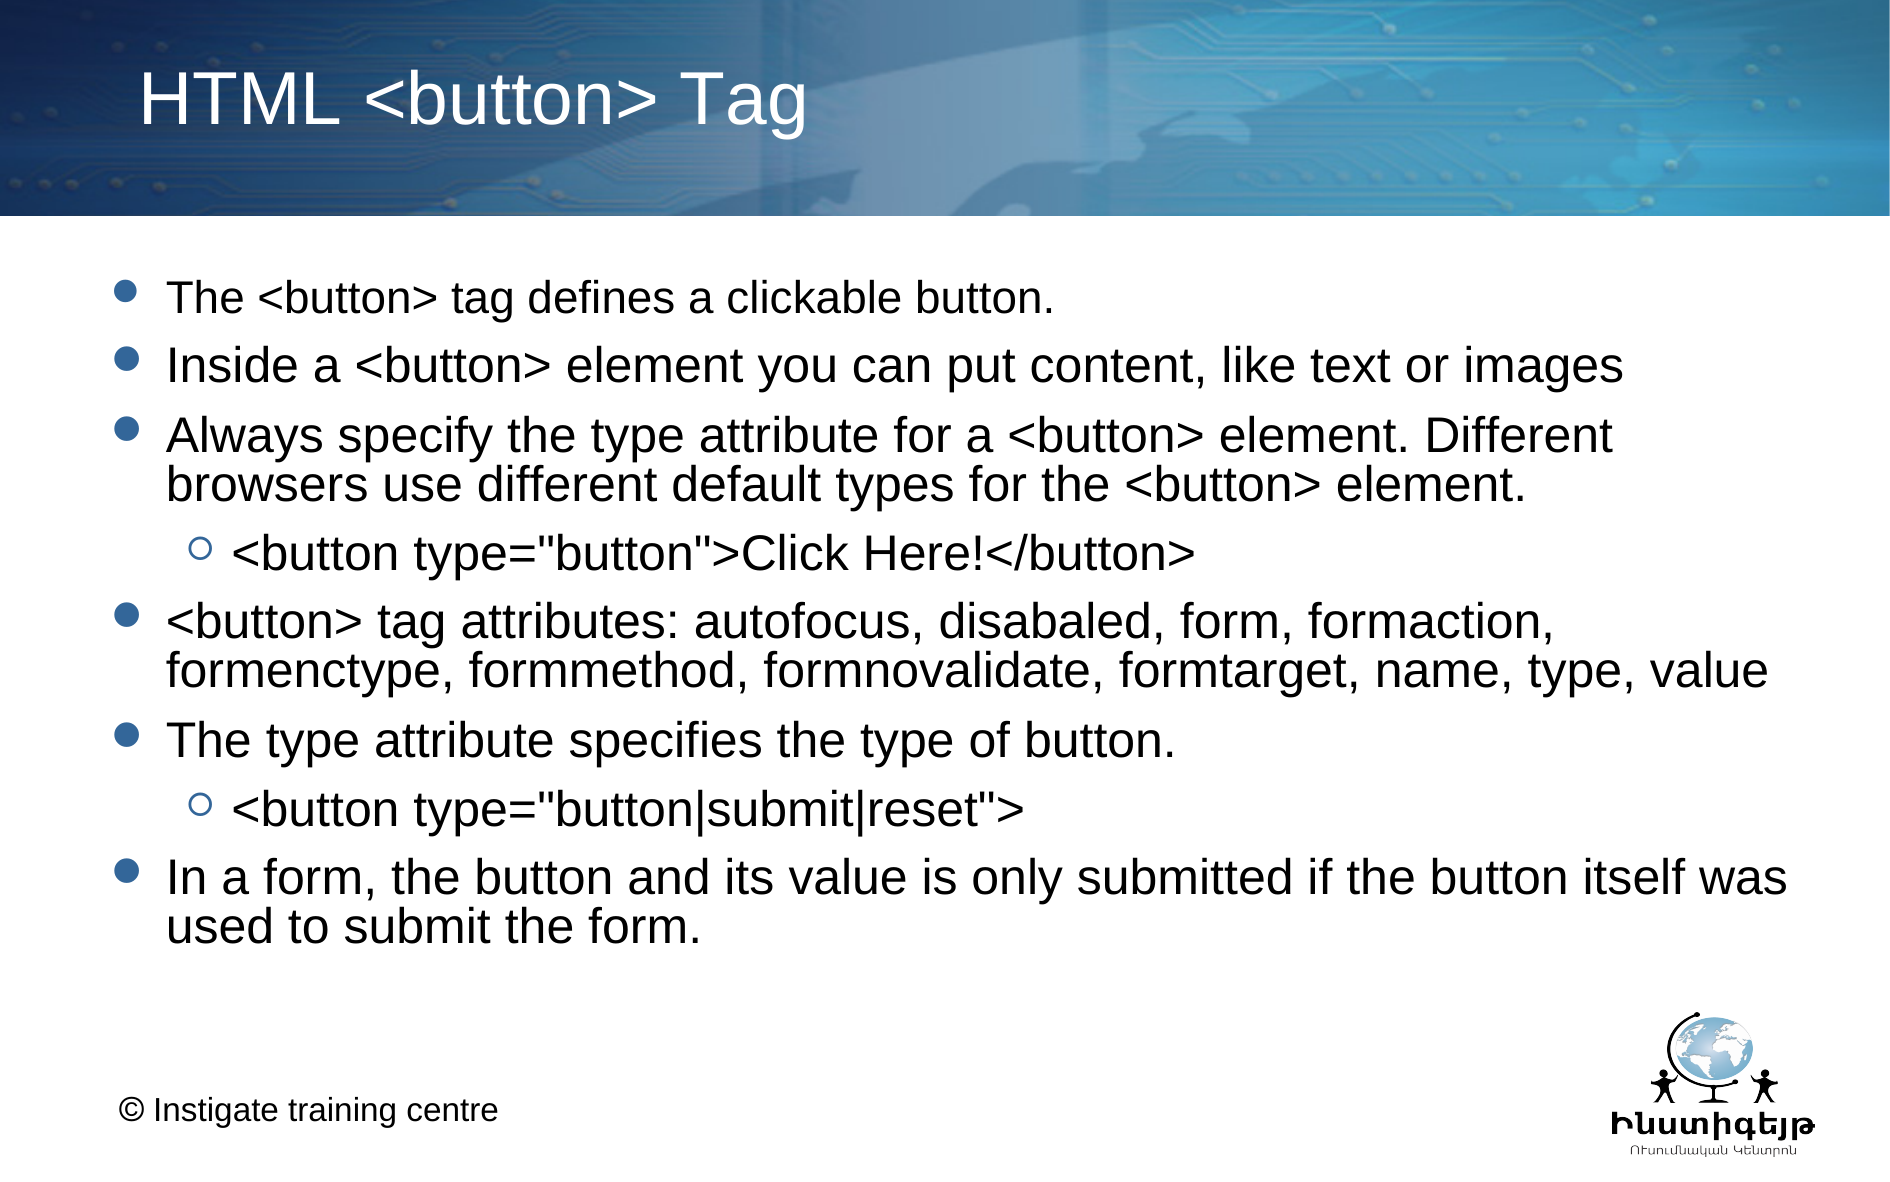

HTML <button> Tag
# The <button> tag defines a clickable button.
Inside a <button> element you can put content, like text or images
Always specify the type attribute for a <button> element. Different browsers use different default types for the <button> element.
<button type="button">Click Here!</button>
<button> tag attributes: autofocus, disabaled, form, formaction, formenctype, formmethod, formnovalidate, formtarget, name, type, value
The type attribute specifies the type of button.
<button type="button|submit|reset">
In a form, the button and its value is only submitted if the button itself was used to submit the form.